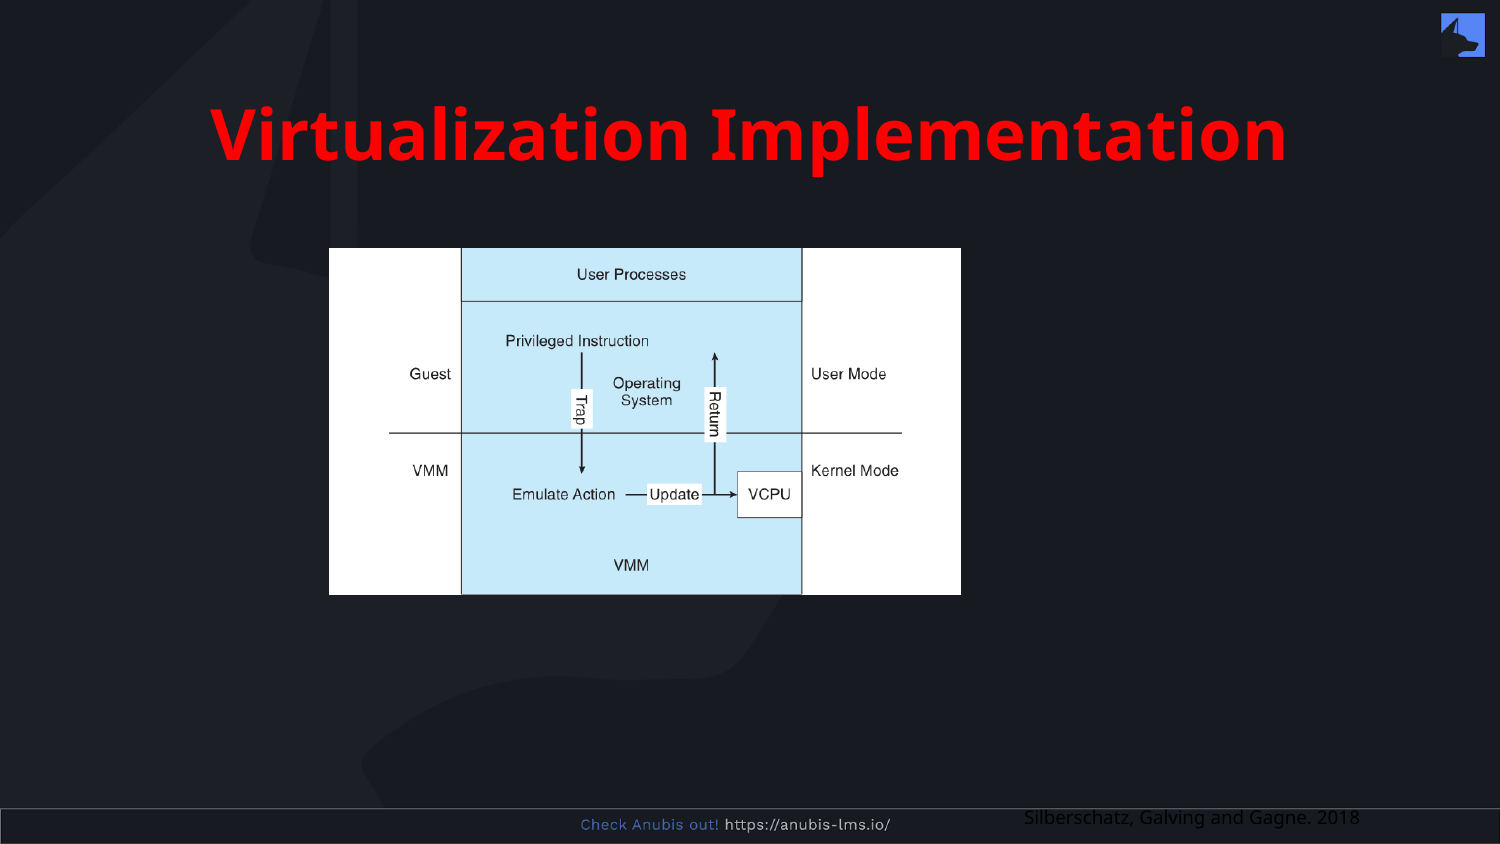

# Virtualization Implementation
Silberschatz, Galving and Gagne. 2018